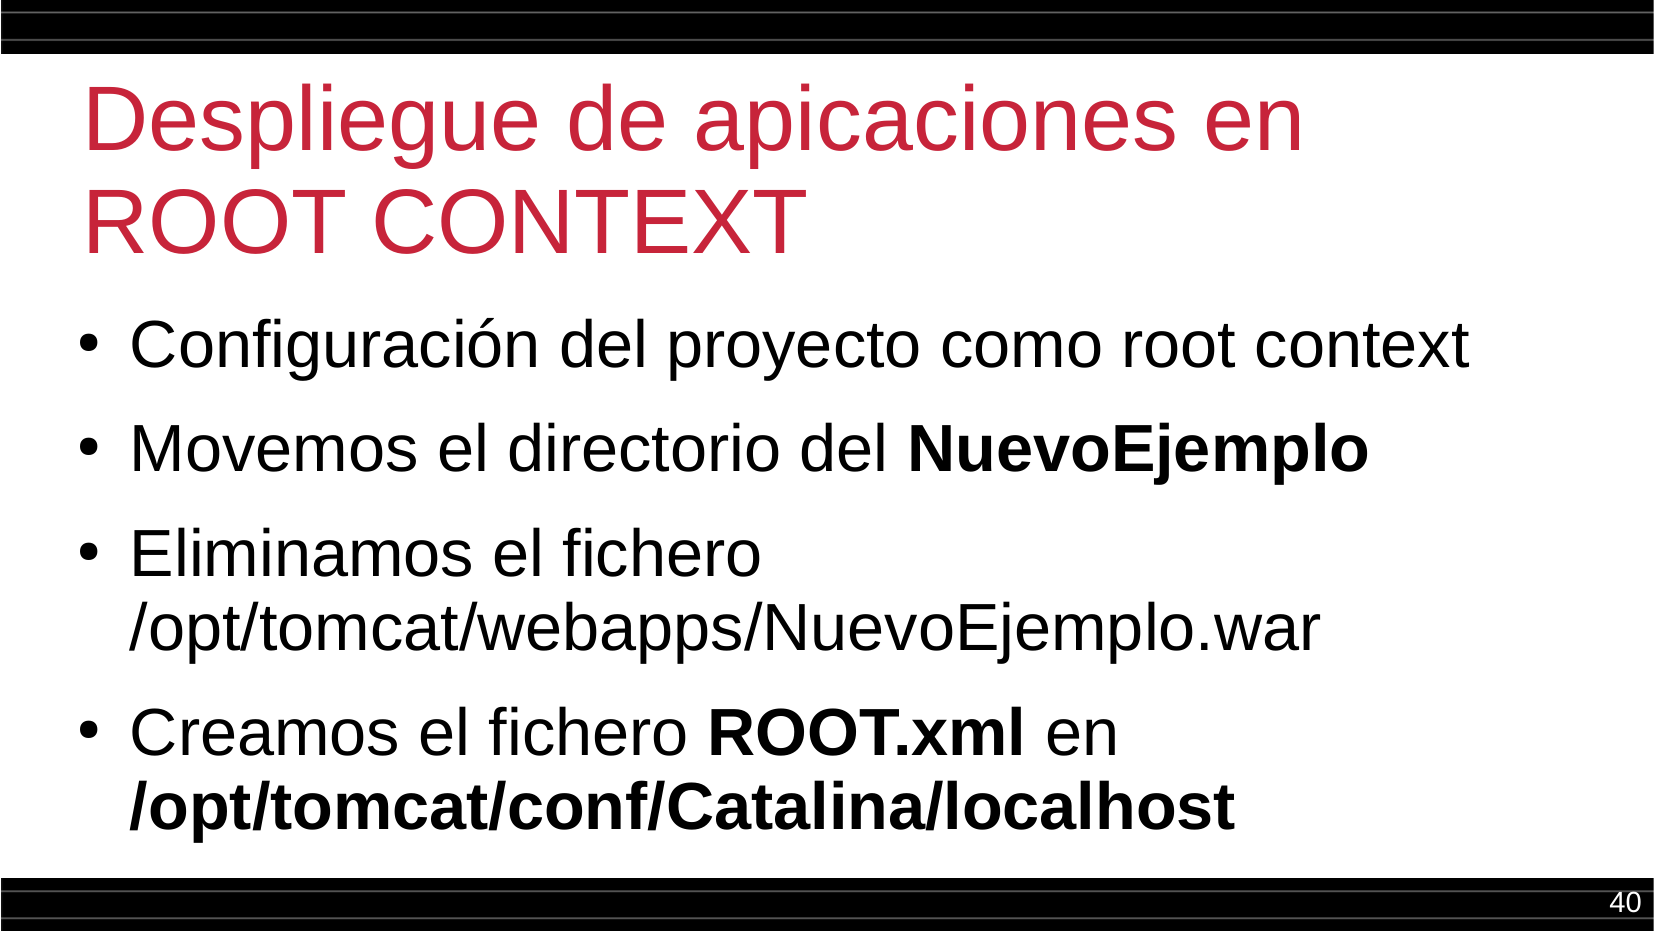

# Despliegue de apicaciones en ROOT CONTEXT
Configuración del proyecto como root context
Movemos el directorio del NuevoEjemplo
Eliminamos el fichero /opt/tomcat/webapps/NuevoEjemplo.war
Creamos el fichero ROOT.xml en /opt/tomcat/conf/Catalina/localhost